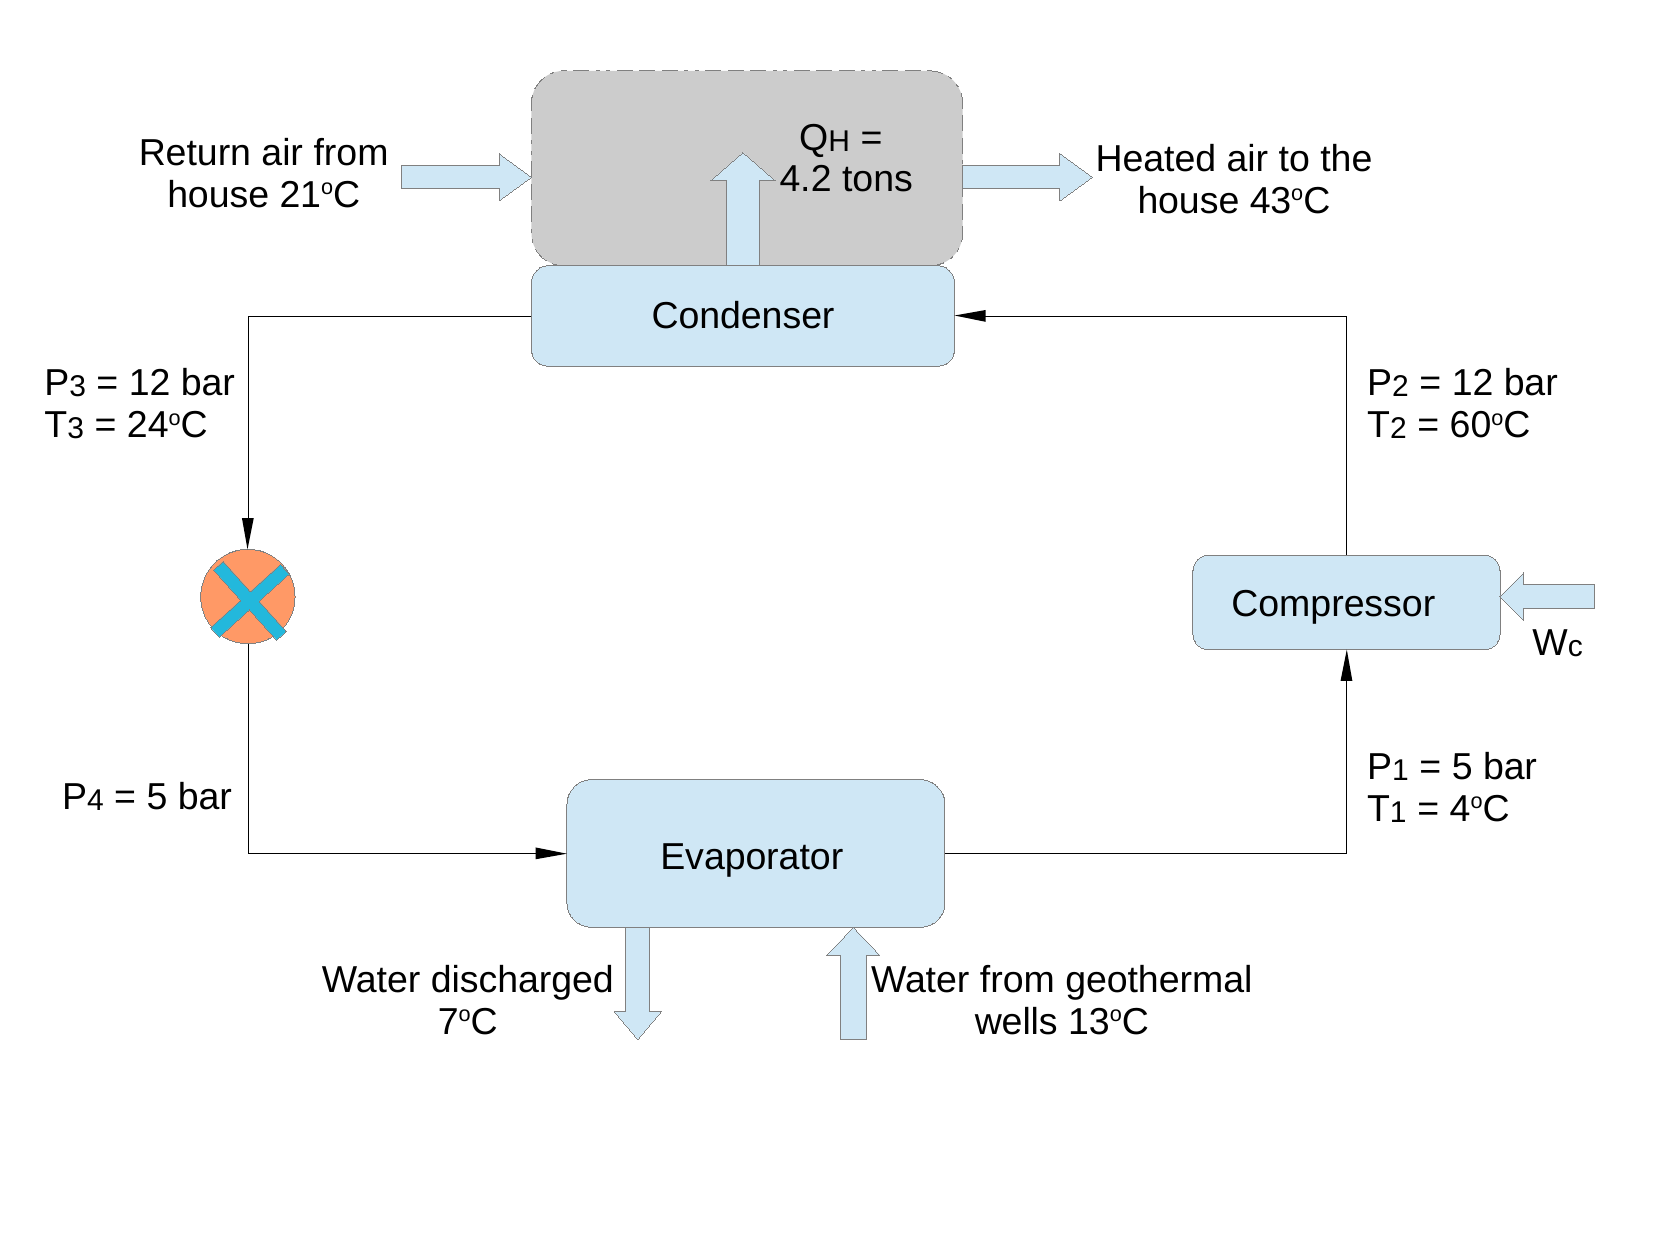

QH =
4.2 tons
Return air from
house 21oC
Heated air to the
house 43oC
Condenser
P2 = 12 bar
T2 = 60oC
P3 = 12 bar
T3 = 24oC
Compressor
Wc
P1 = 5 bar
T1 = 4oC
P4 = 5 bar
Evaporator
Water discharged
7oC
Water from geothermal
wells 13oC